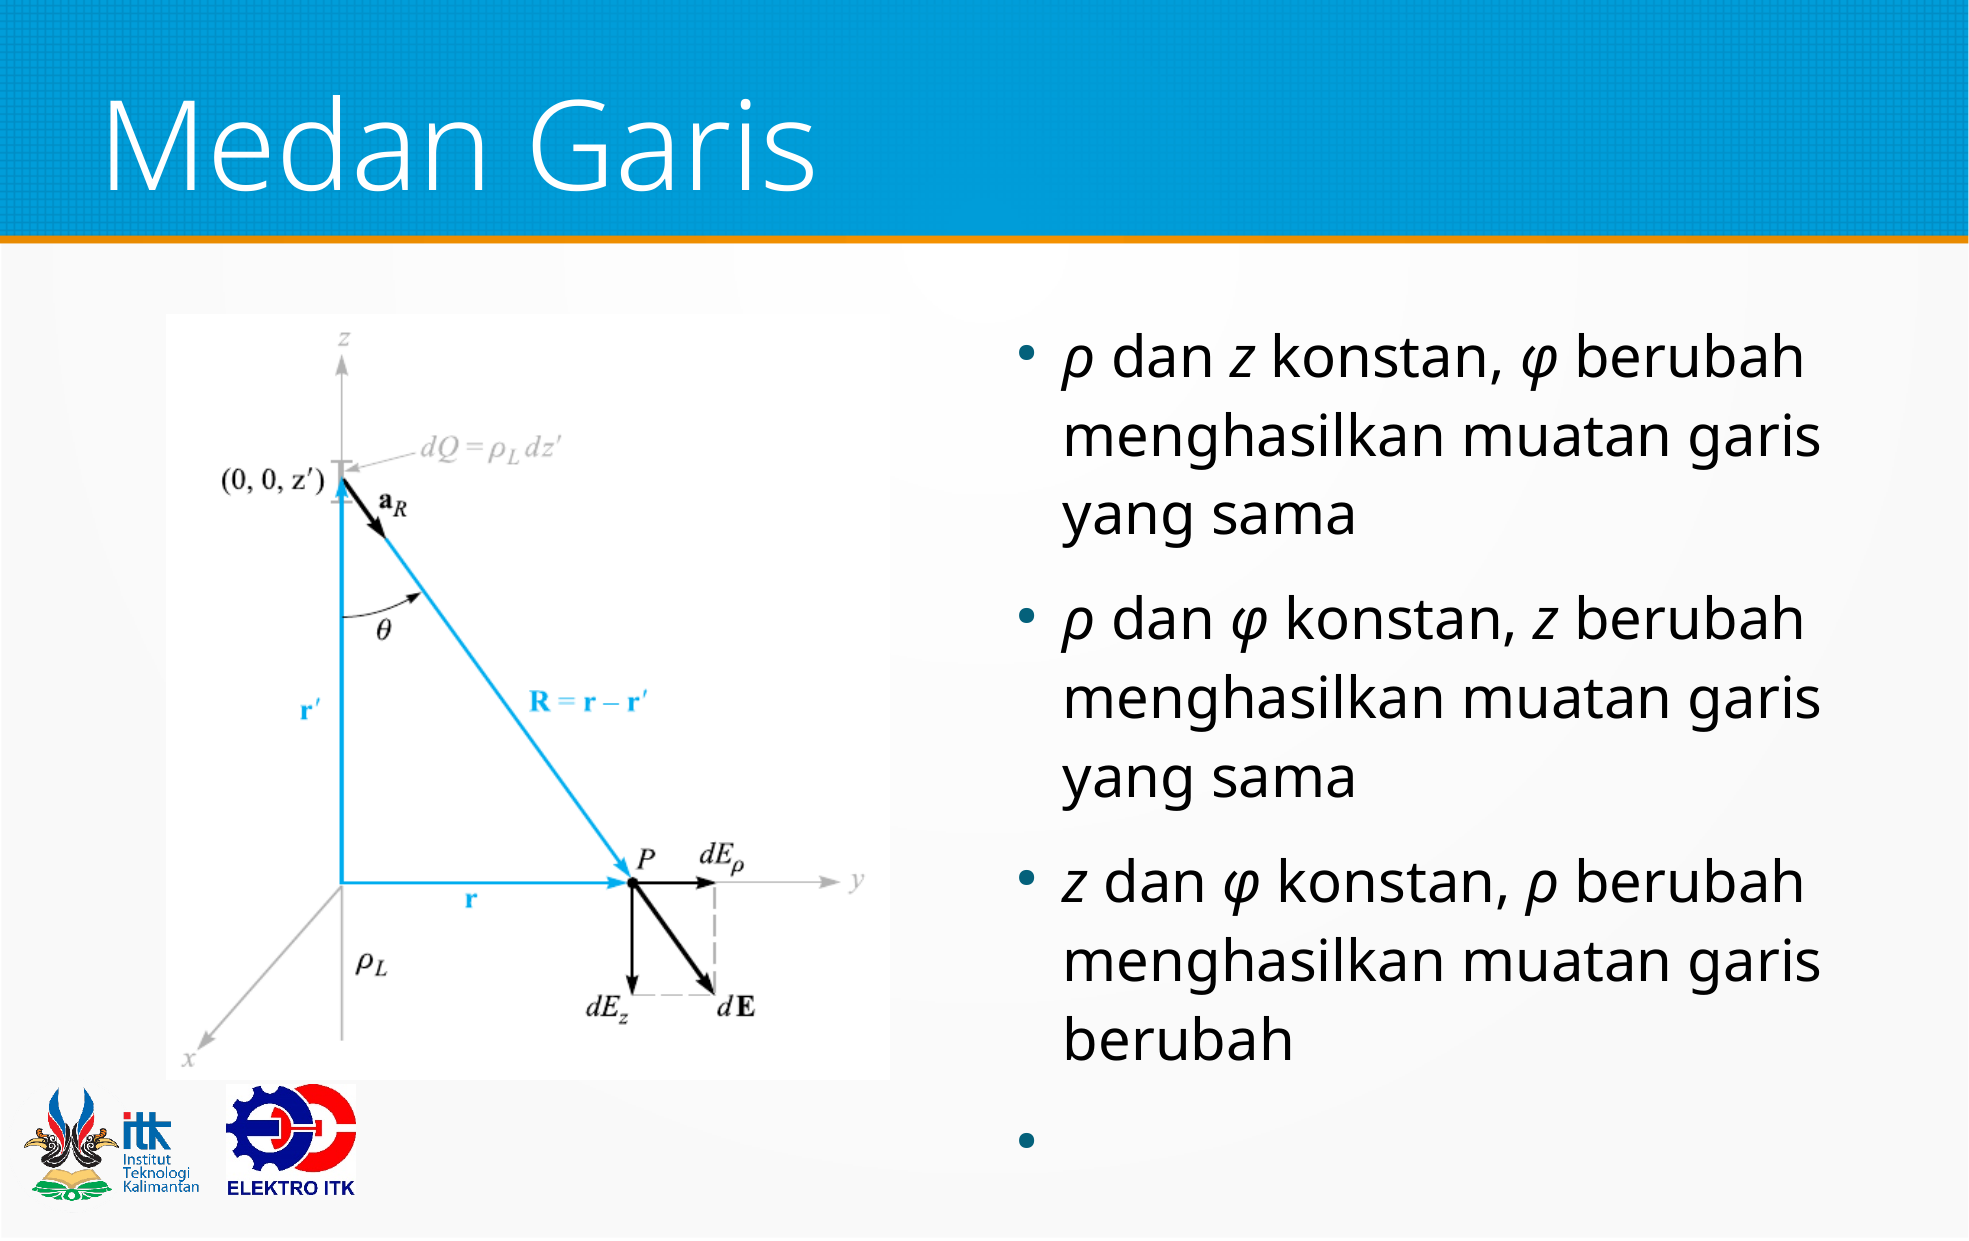

# Medan Garis
ρ dan z konstan, φ berubah menghasilkan muatan garis yang sama
ρ dan φ konstan, z berubah menghasilkan muatan garis yang sama
z dan φ konstan, ρ berubah menghasilkan muatan garis berubah